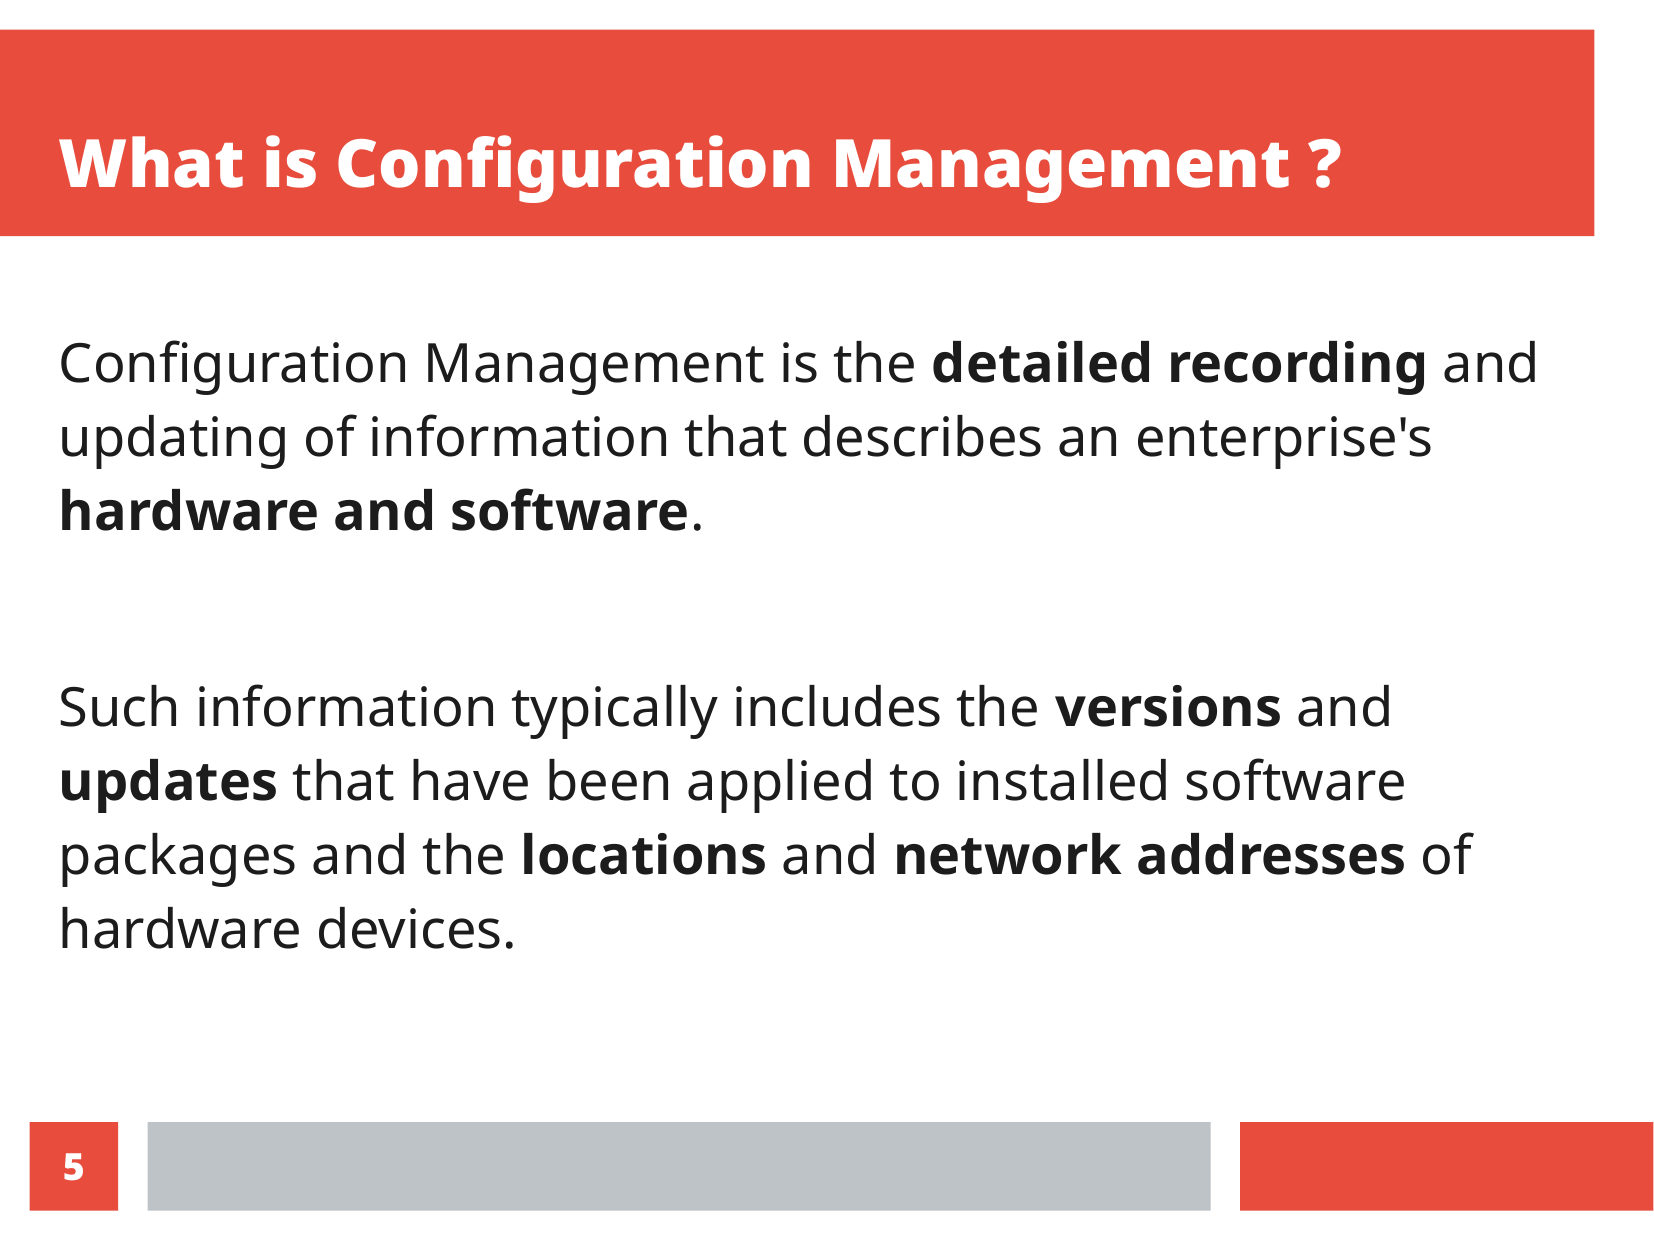

# What is Configuration Management ?
Configuration Management is the detailed recording and updating of information that describes an enterprise's hardware and software.
Such information typically includes the versions and updates that have been applied to installed software packages and the locations and network addresses of hardware devices.
5